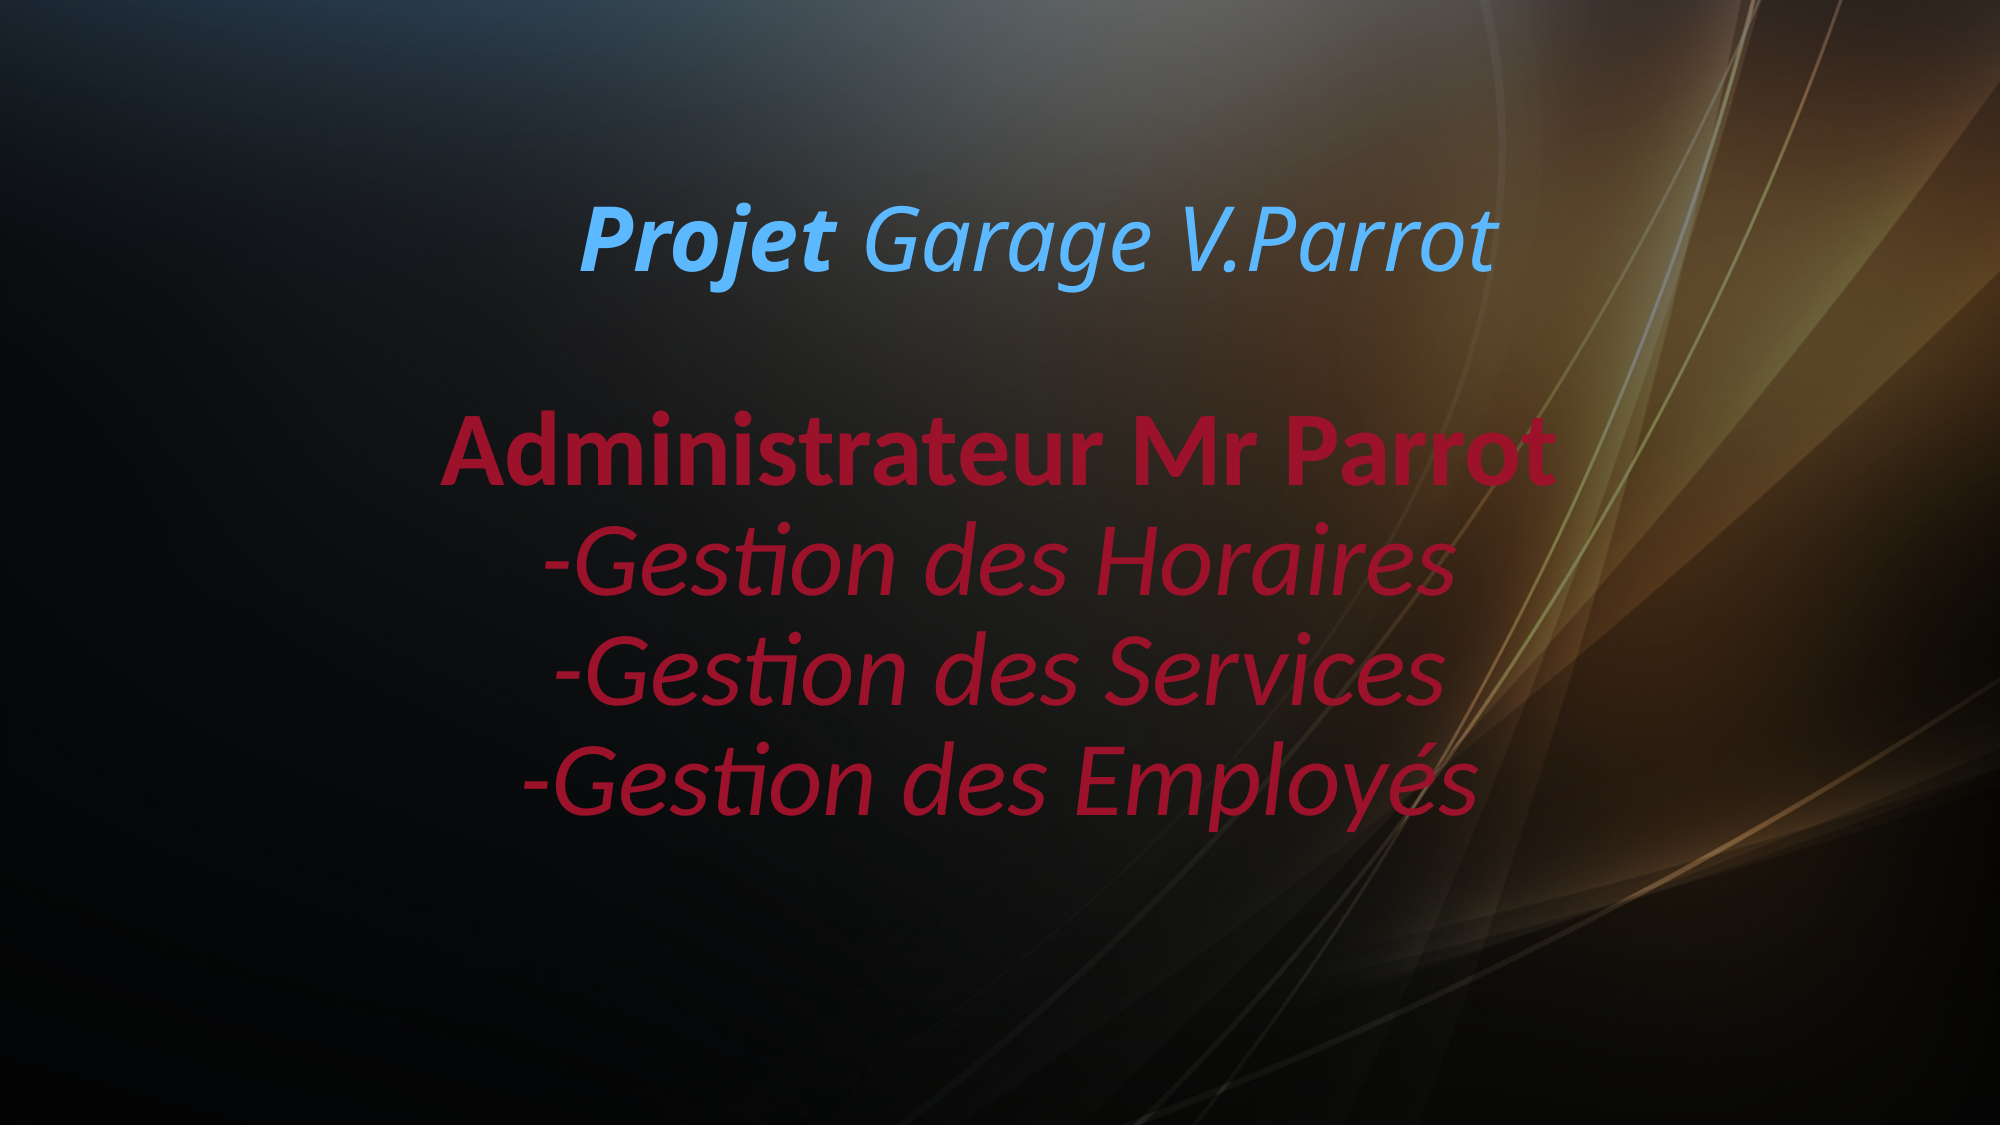

# Projet Garage V.Parrot
Administrateur Mr Parrot
-Gestion des Horaires
-Gestion des Services
-Gestion des Employés